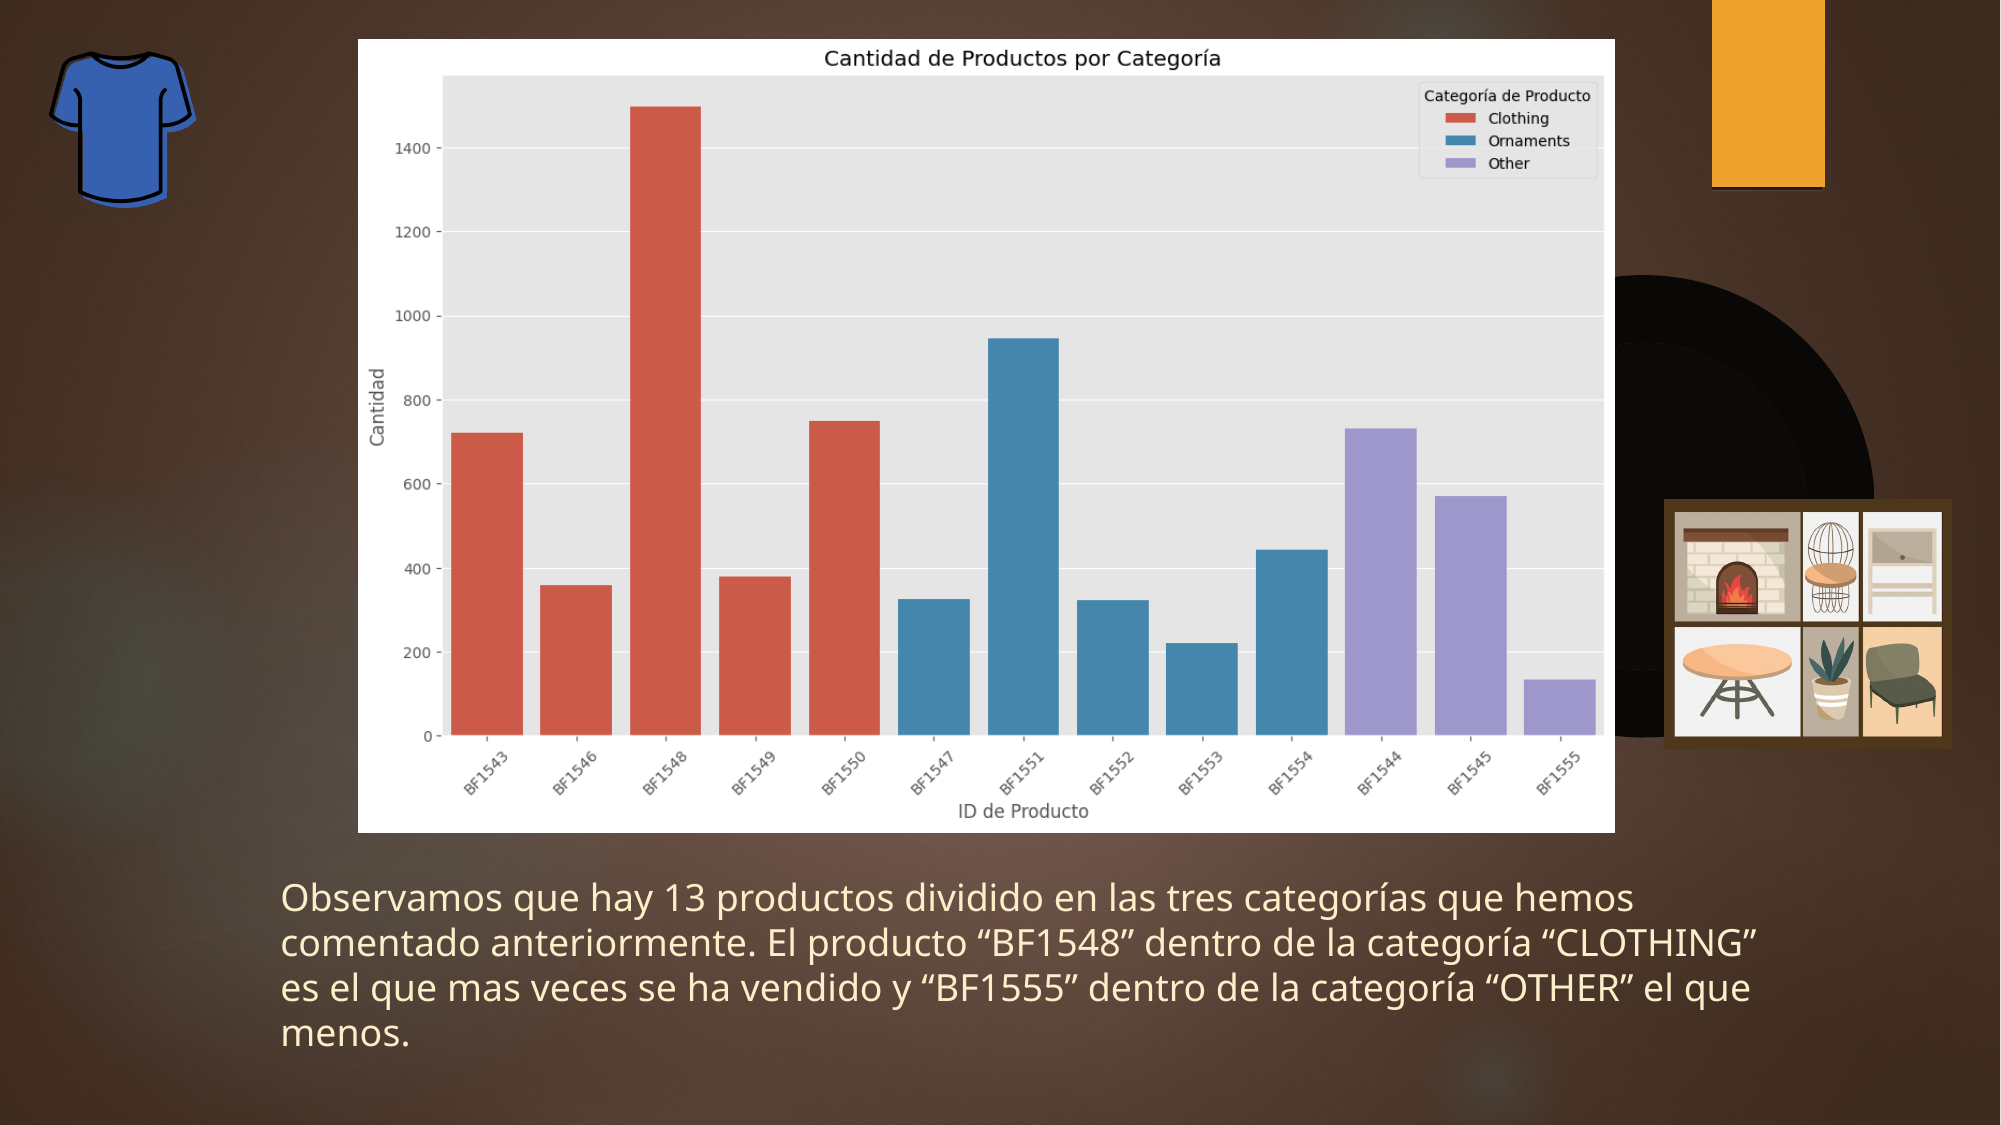

# Observamos que hay 13 productos dividido en las tres categorías que hemos comentado anteriormente. El producto “BF1548” dentro de la categoría “CLOTHING” es el que mas veces se ha vendido y “BF1555” dentro de la categoría “OTHER” el que menos.